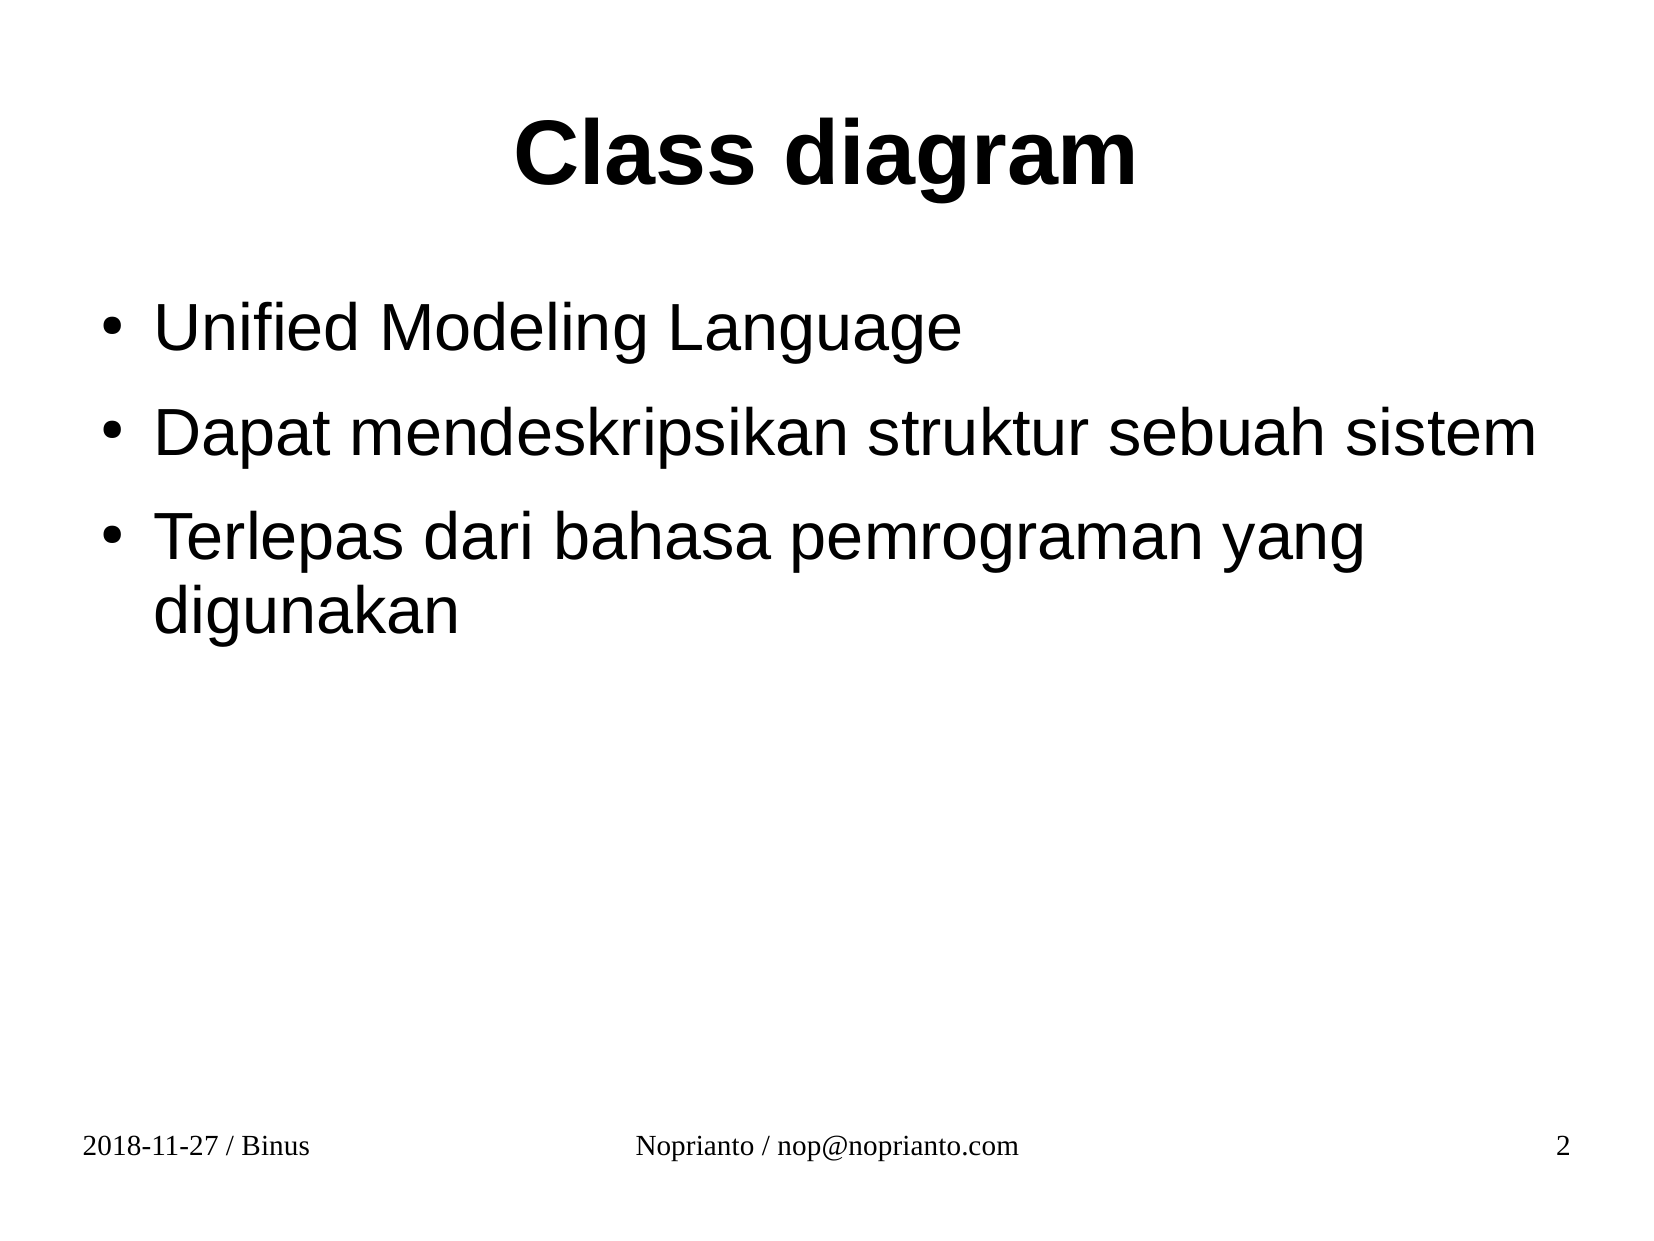

# Class diagram
Unified Modeling Language
Dapat mendeskripsikan struktur sebuah sistem
Terlepas dari bahasa pemrograman yang digunakan
2018-11-27 / Binus
Noprianto / nop@noprianto.com
2